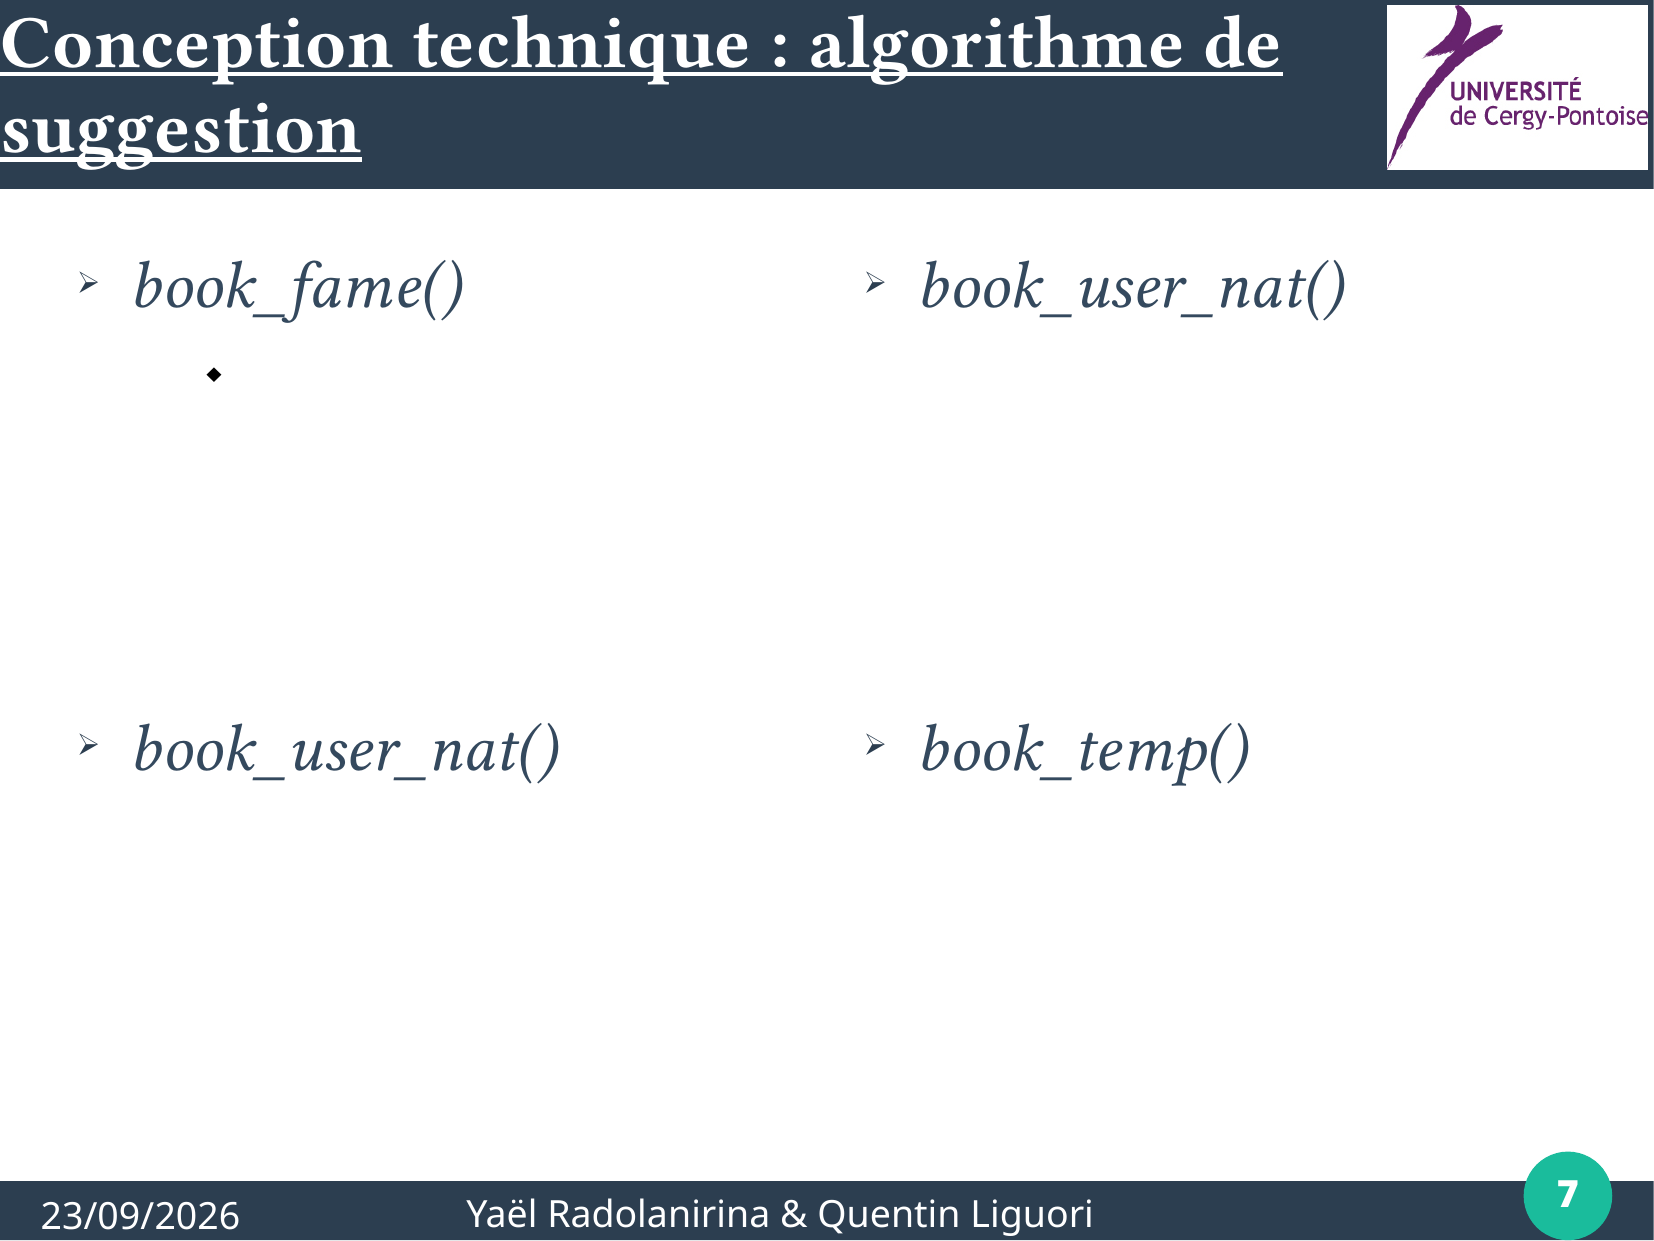

# Conception technique : algorithme de suggestion
book_fame()
book_user_nat()
book_user_nat()
book_temp()
7